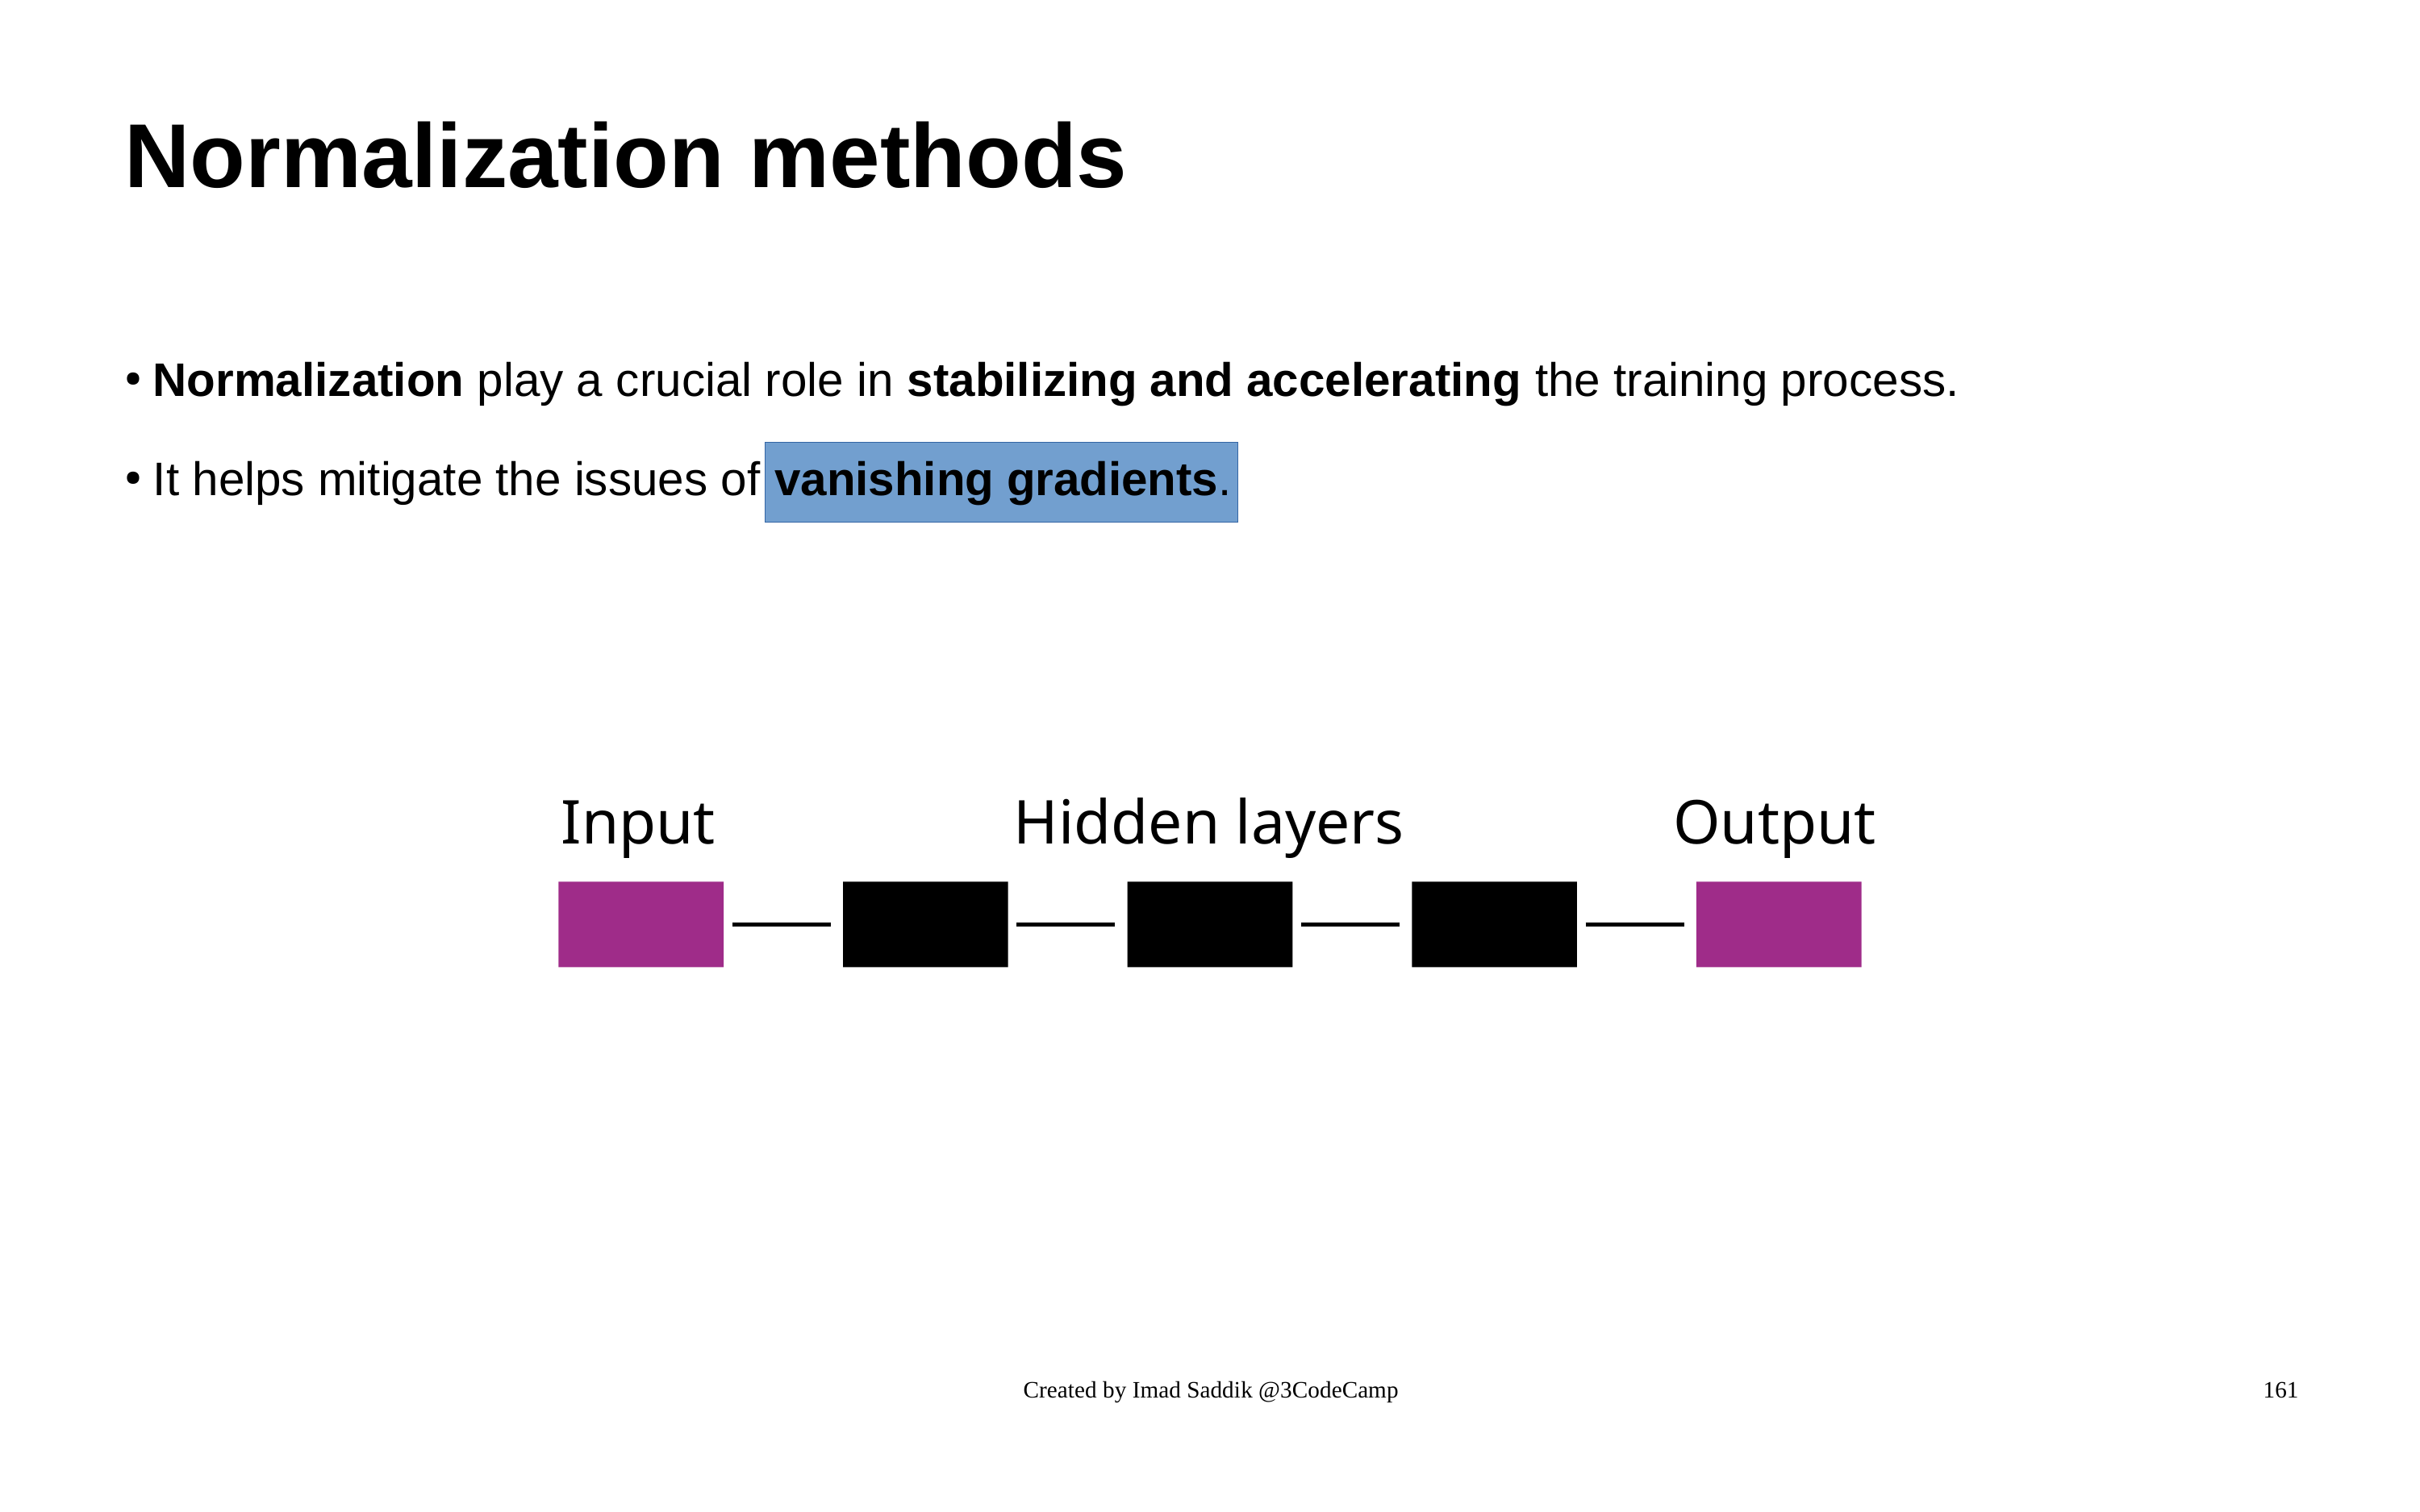

Normalization methods
Normalization play a crucial role in stabilizing and accelerating the training process.
It helps mitigate the issues of vanishing gradients.
Created by Imad Saddik @3CodeCamp
161